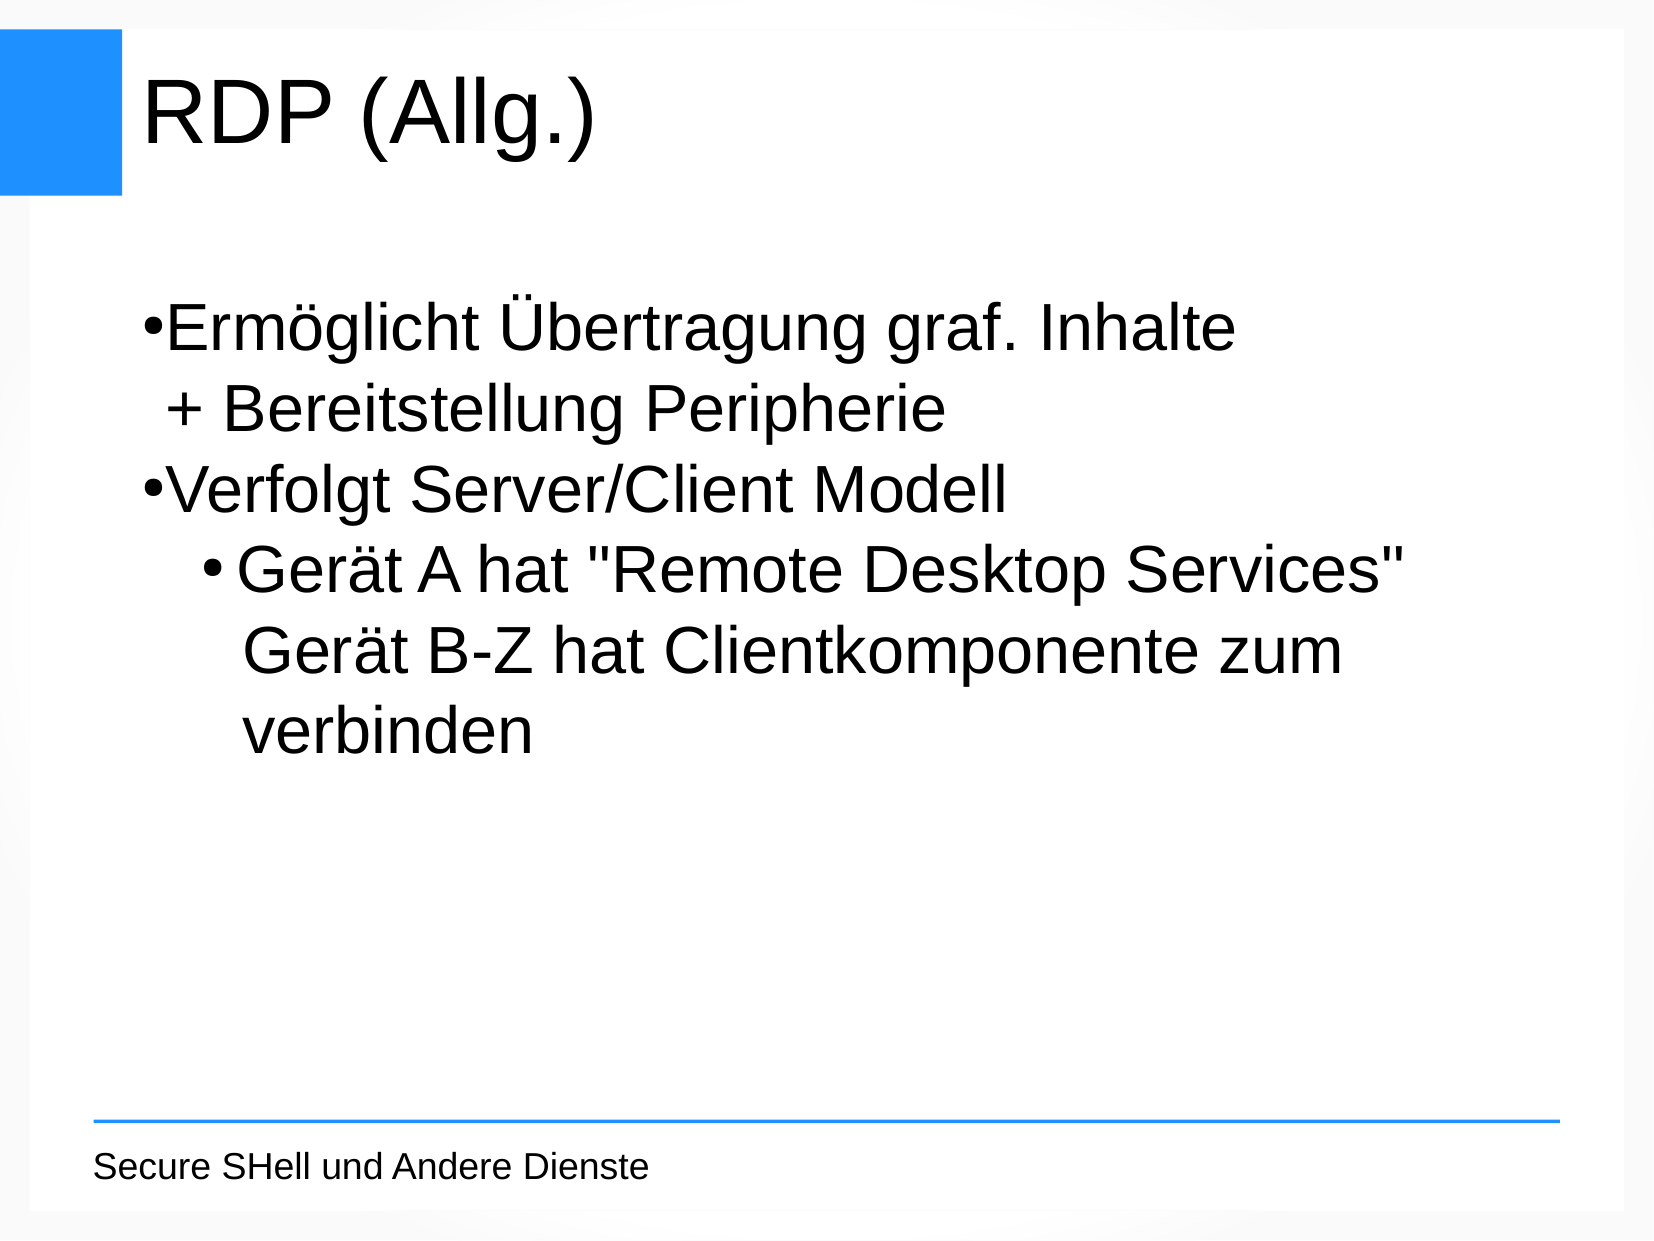

# RDP (Allg.)
Ermöglicht Übertragung graf. Inhalte
+ Bereitstellung Peripherie
Verfolgt Server/Client Modell
Gerät A hat "Remote Desktop Services"
Gerät B-Z hat Clientkomponente zum
verbinden
Secure SHell und Andere Dienste